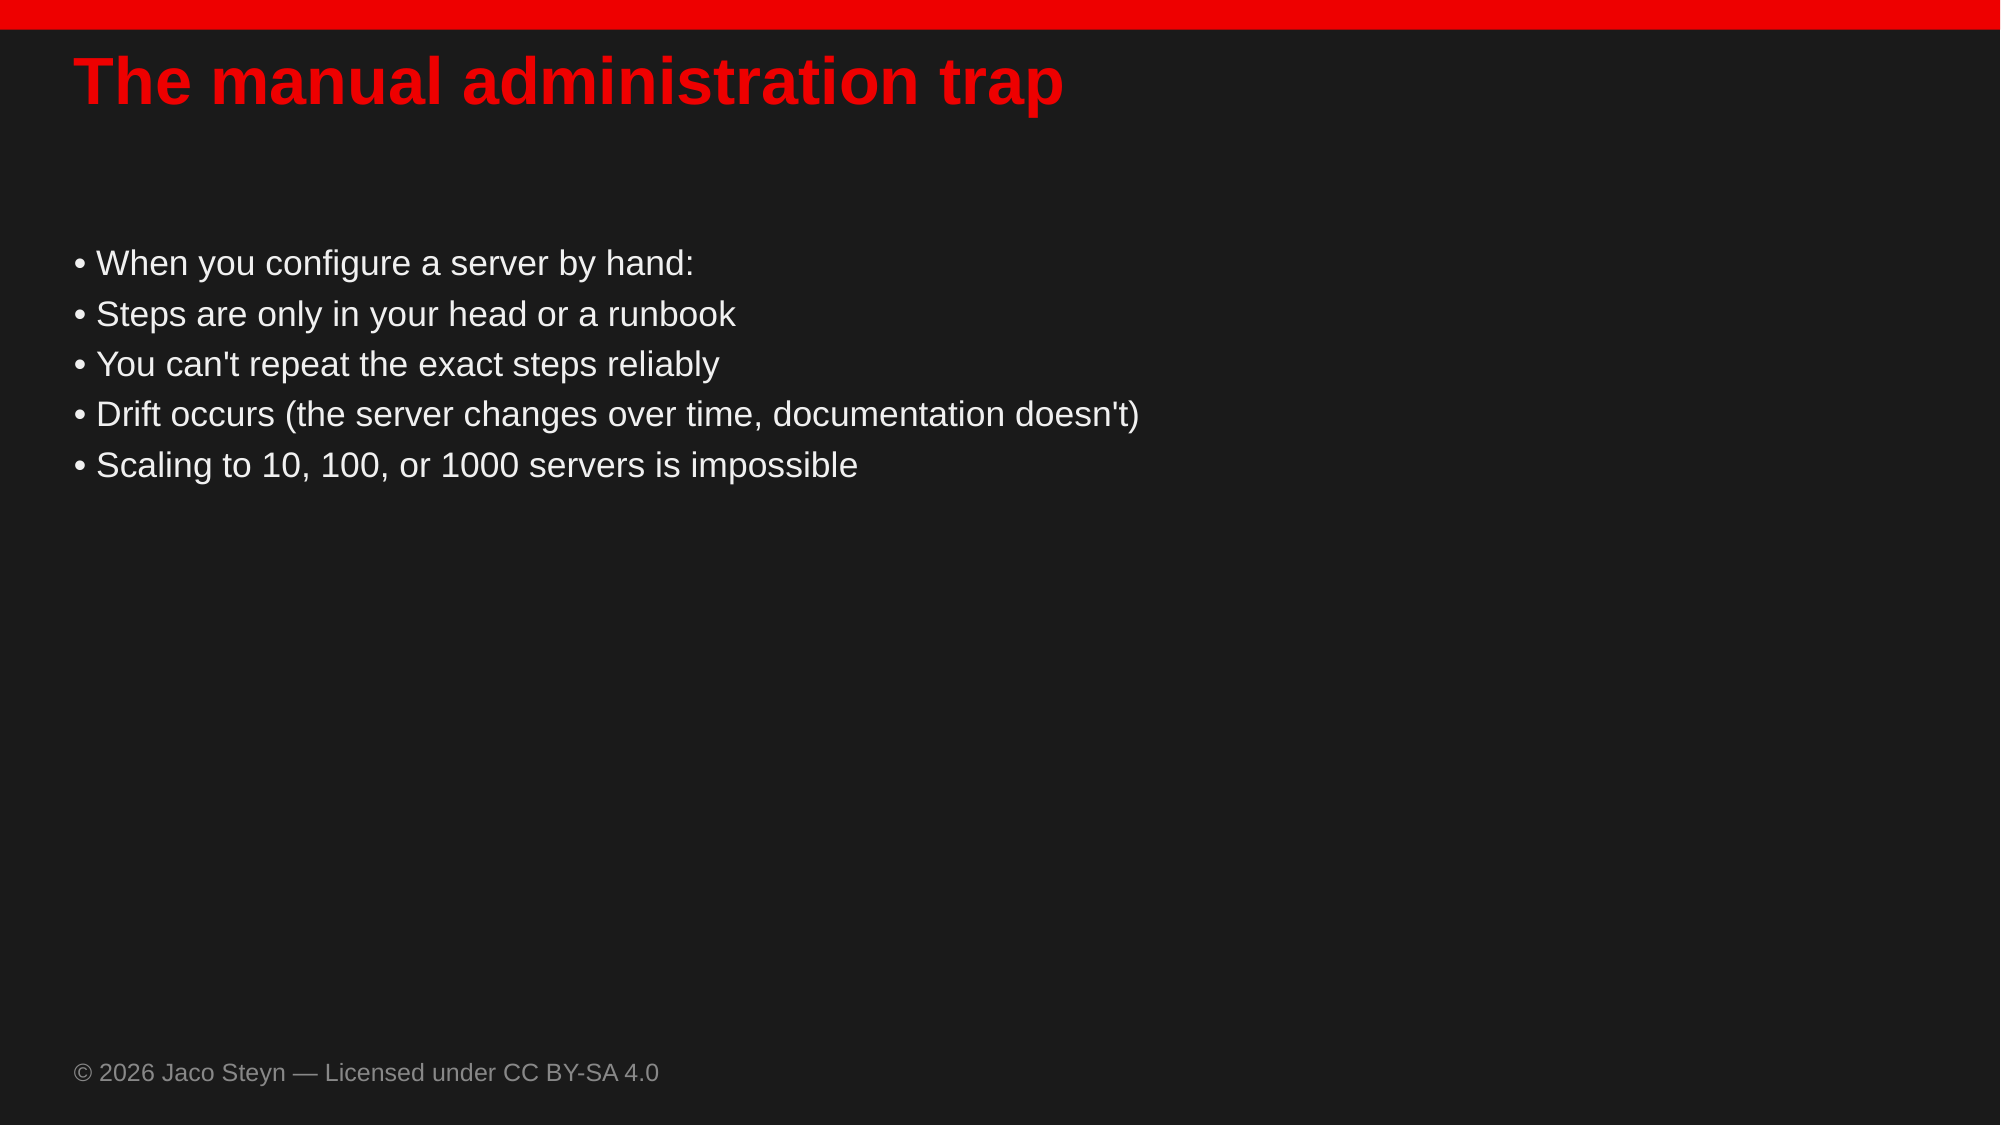

The manual administration trap
• When you configure a server by hand:
• Steps are only in your head or a runbook
• You can't repeat the exact steps reliably
• Drift occurs (the server changes over time, documentation doesn't)
• Scaling to 10, 100, or 1000 servers is impossible
© 2026 Jaco Steyn — Licensed under CC BY-SA 4.0